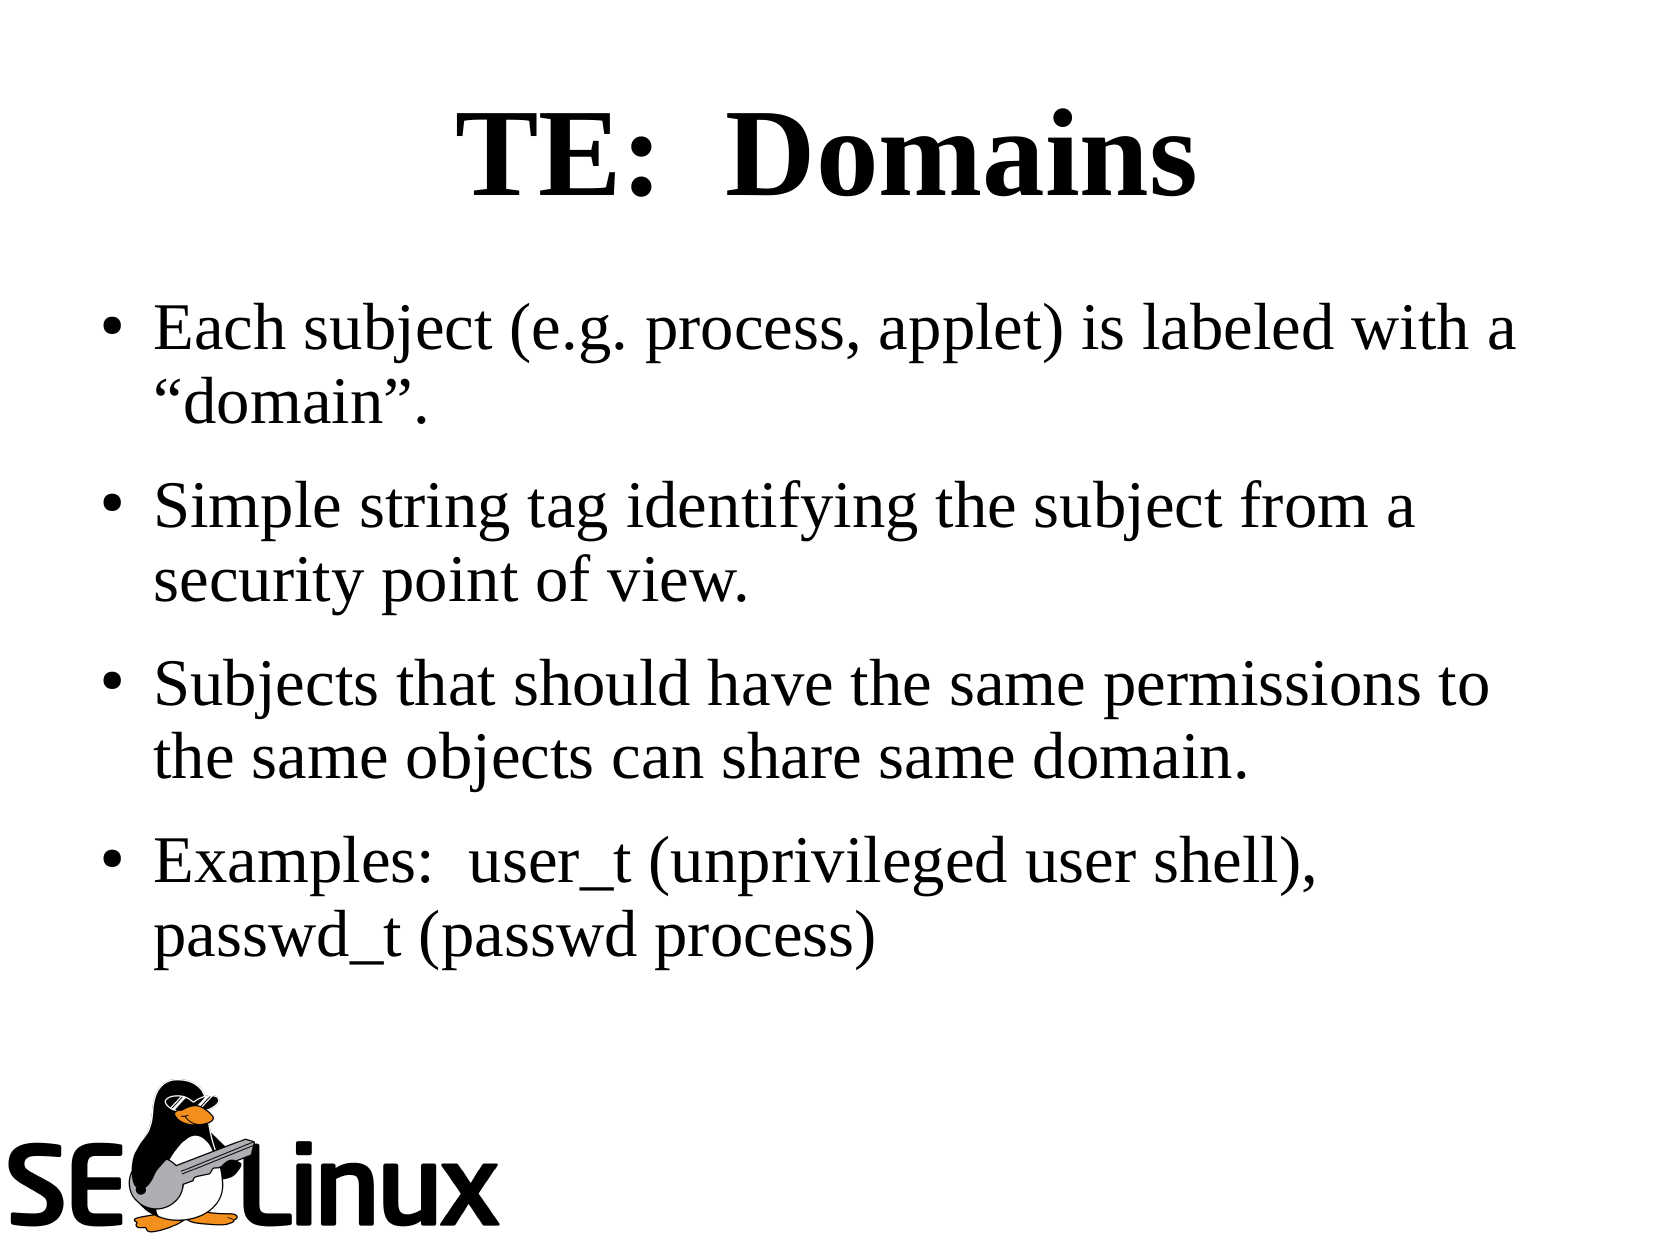

# TE: Domains
Each subject (e.g. process, applet) is labeled with a “domain”.
Simple string tag identifying the subject from a security point of view.
Subjects that should have the same permissions to the same objects can share same domain.
Examples: user_t (unprivileged user shell), passwd_t (passwd process)